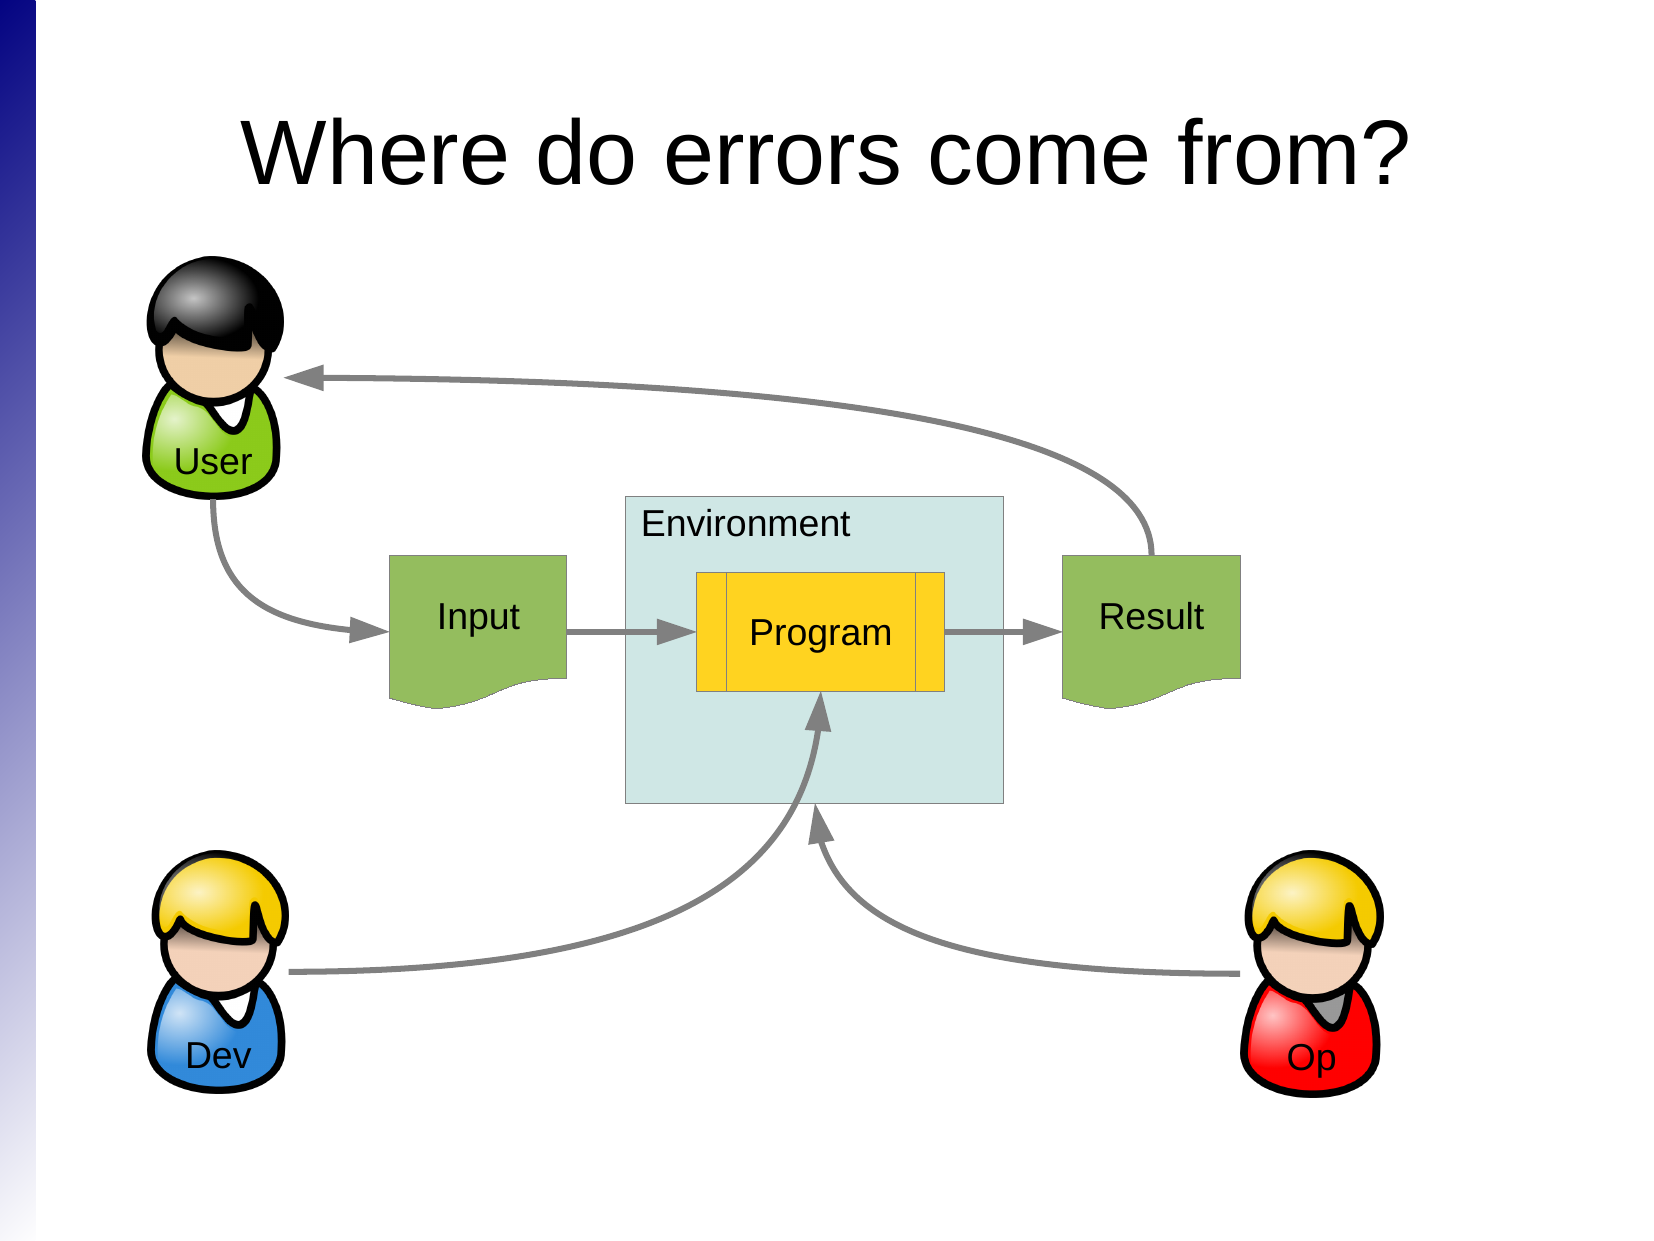

# Where do errors come from?
User
Environment
Input
Result
Program
Dev
Op